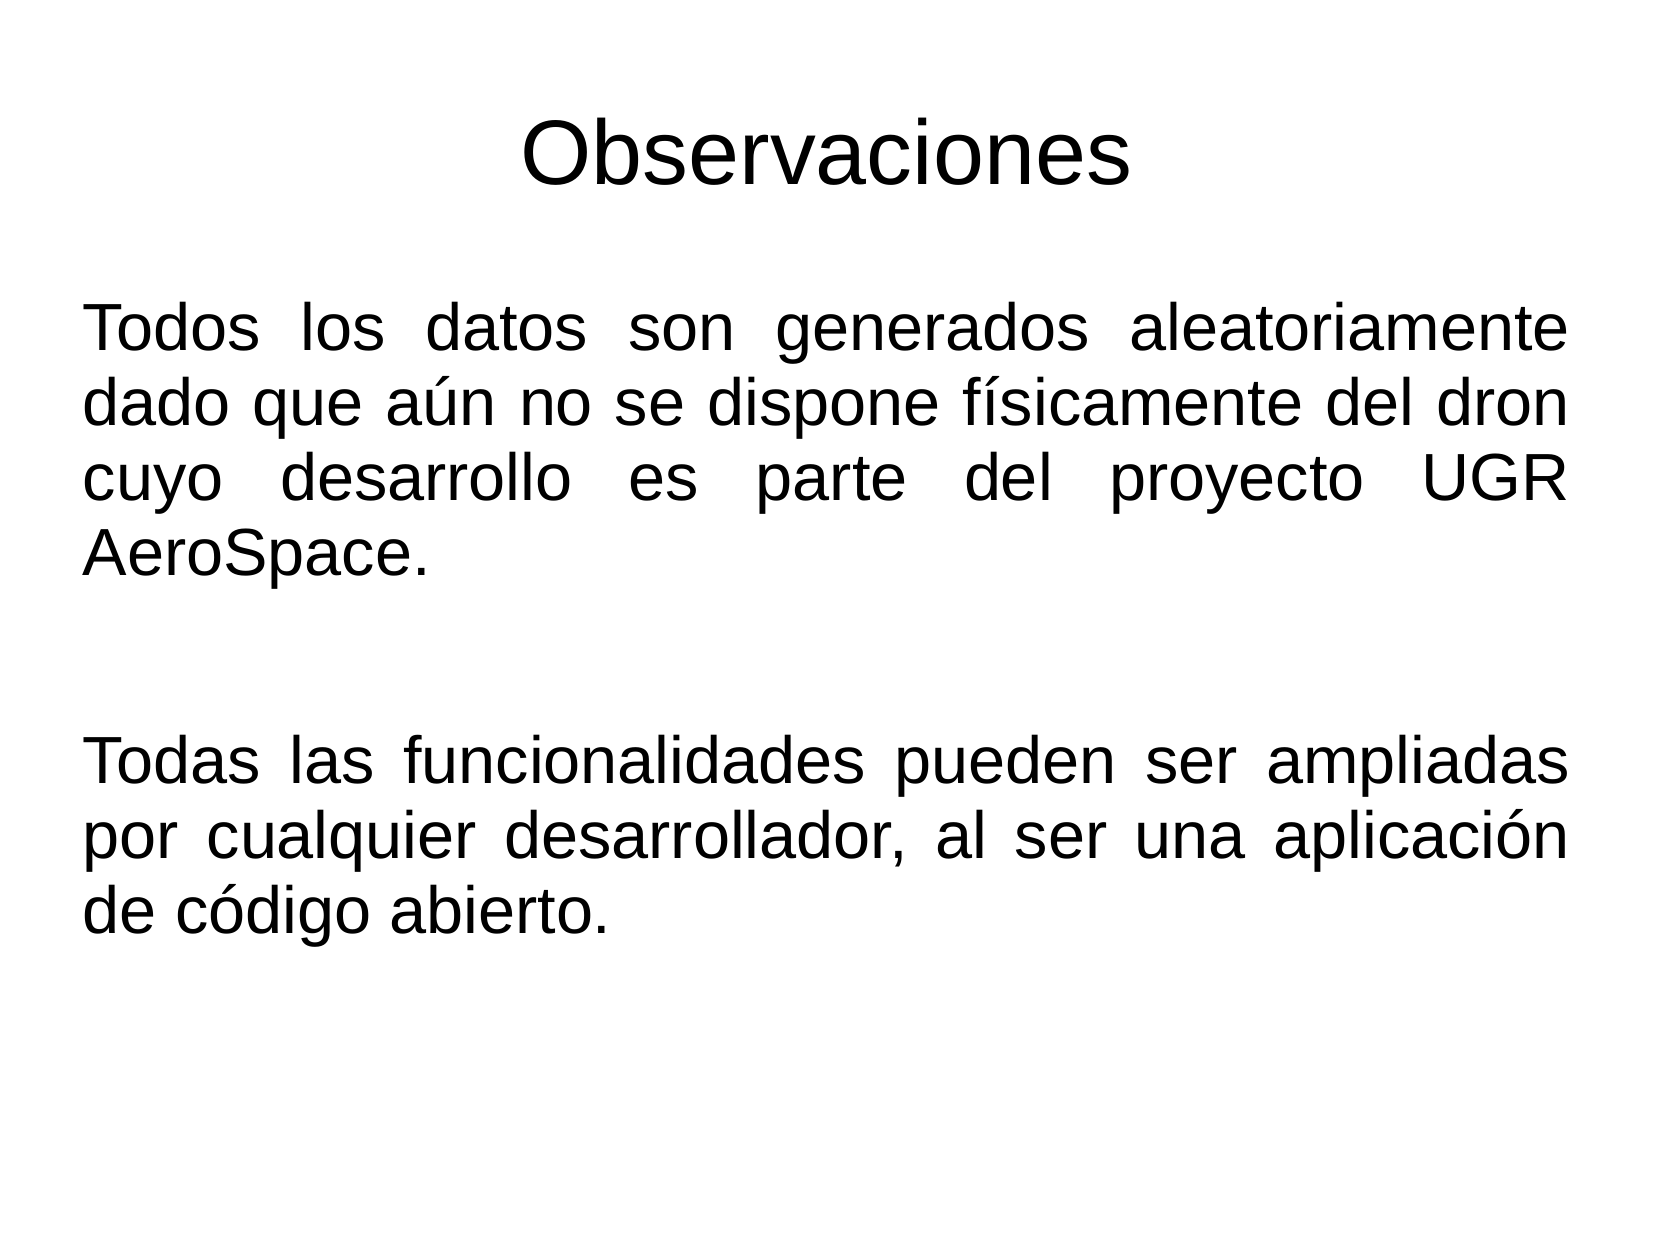

# Observaciones
Todos los datos son generados aleatoriamente dado que aún no se dispone físicamente del dron cuyo desarrollo es parte del proyecto UGR AeroSpace.
Todas las funcionalidades pueden ser ampliadas por cualquier desarrollador, al ser una aplicación de código abierto.